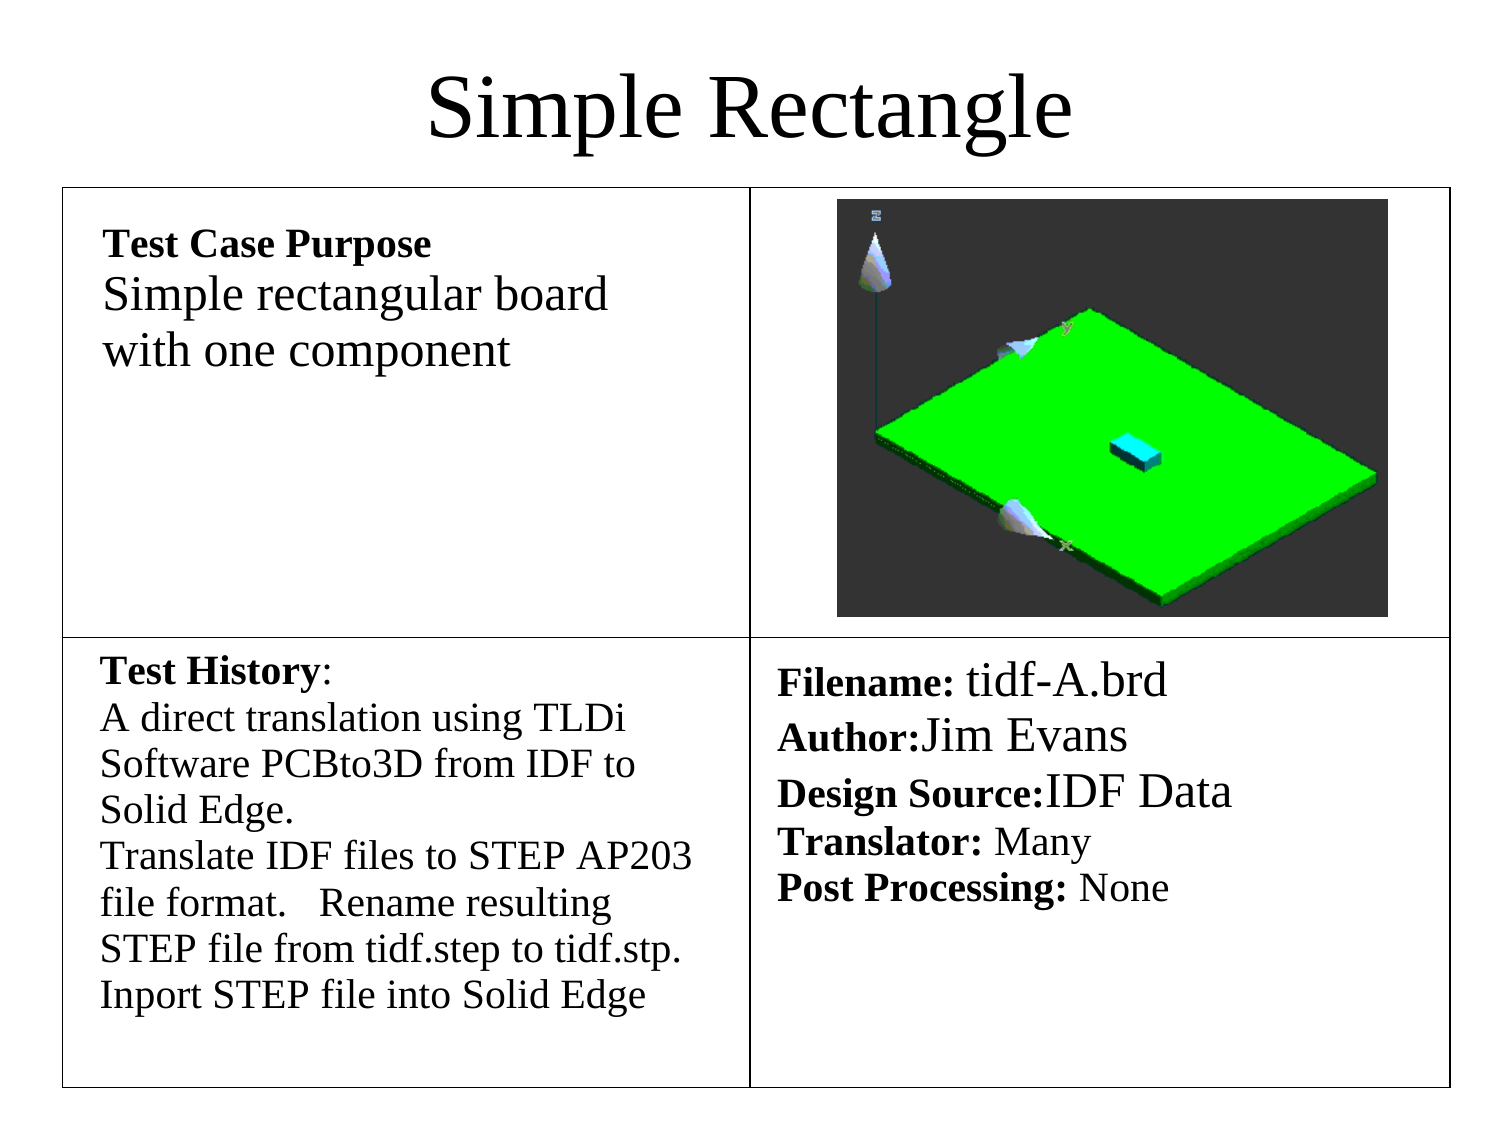

# Simple Rectangle
Test Case Purpose
Simple rectangular board with one component
Test History:
A direct translation using TLDi Software PCBto3D from IDF to Solid Edge.
Translate IDF files to STEP AP203 file format. Rename resulting STEP file from tidf.step to tidf.stp. Inport STEP file into Solid Edge
Filename: tidf-A.brd
Author:Jim Evans
Design Source:IDF Data
Translator: Many
Post Processing: None